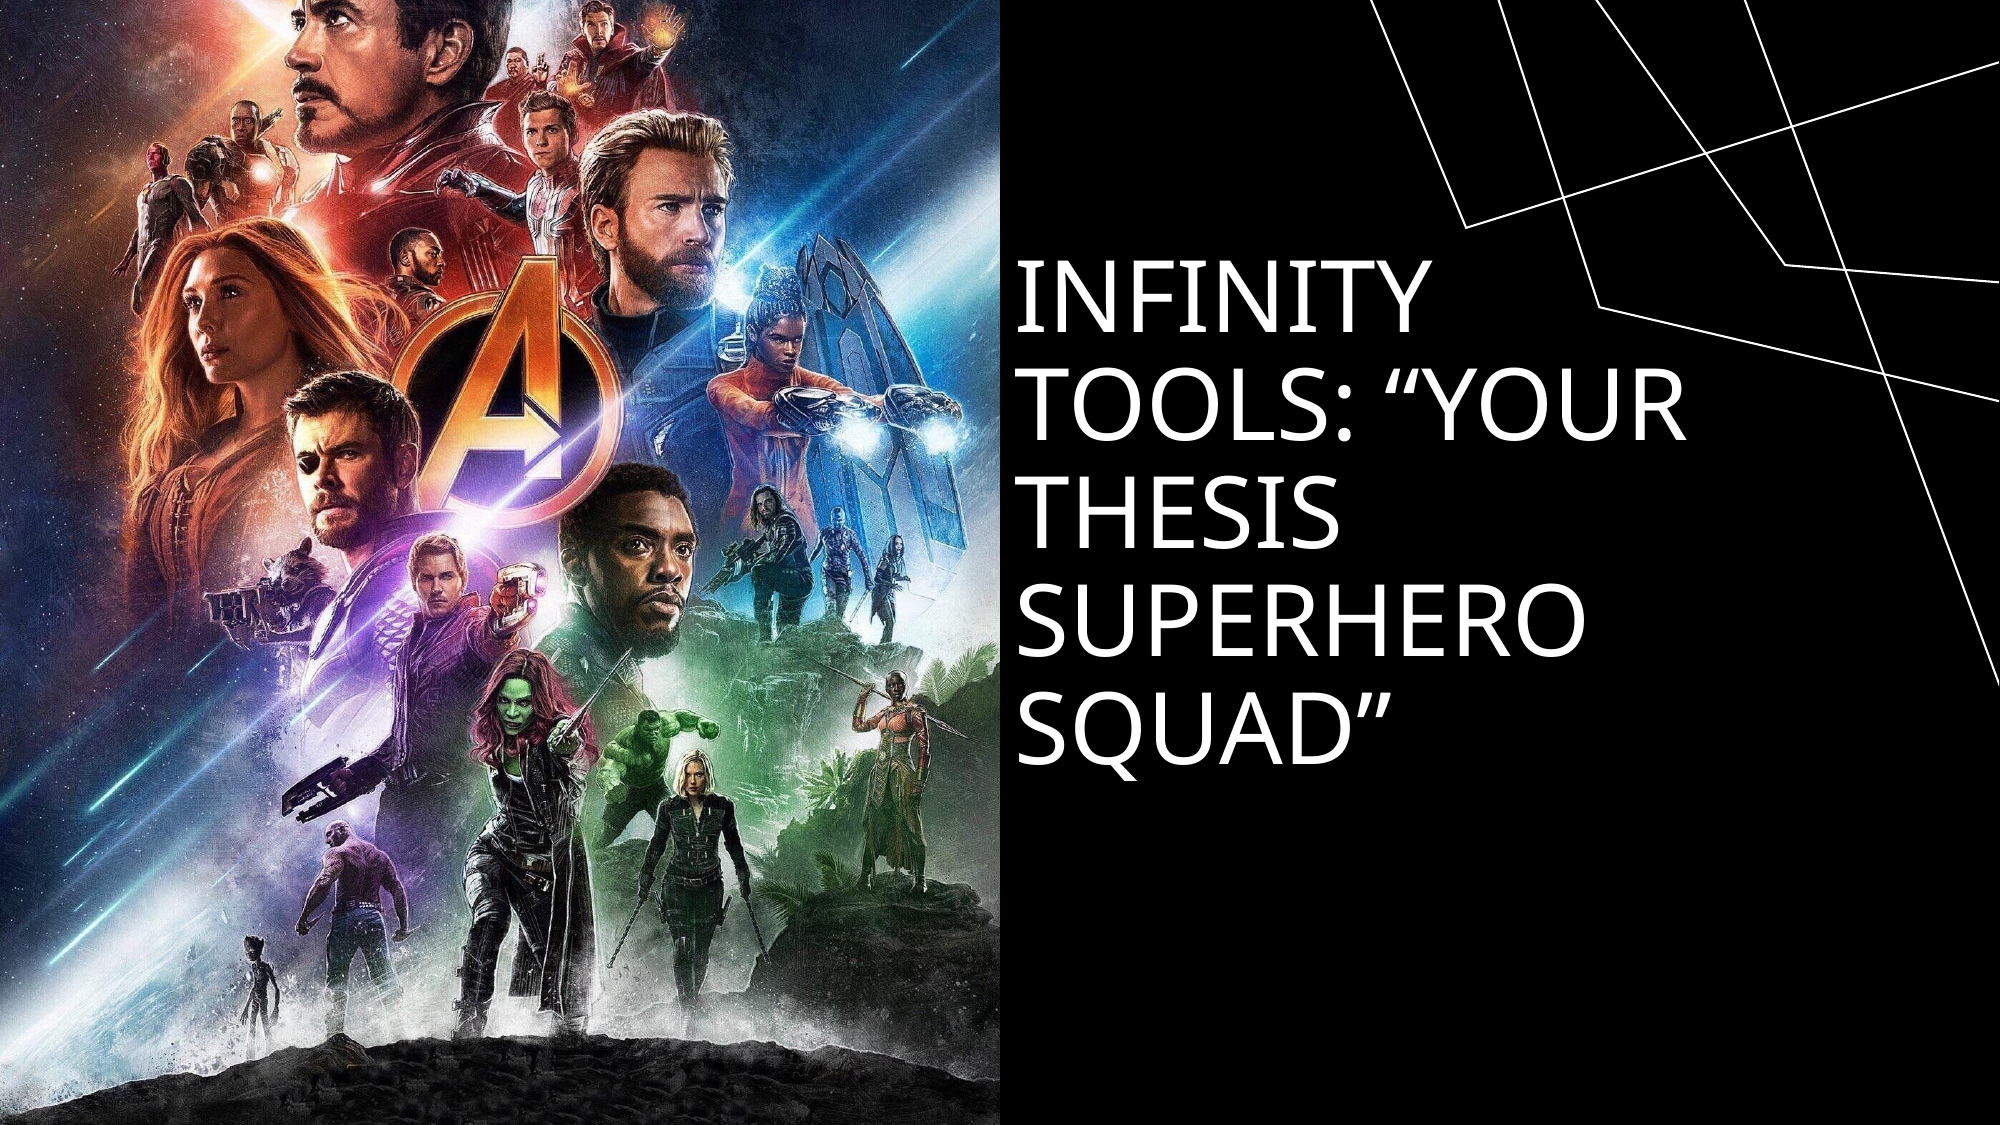

# Infinity Tools: “Your Thesis Superhero Squad”